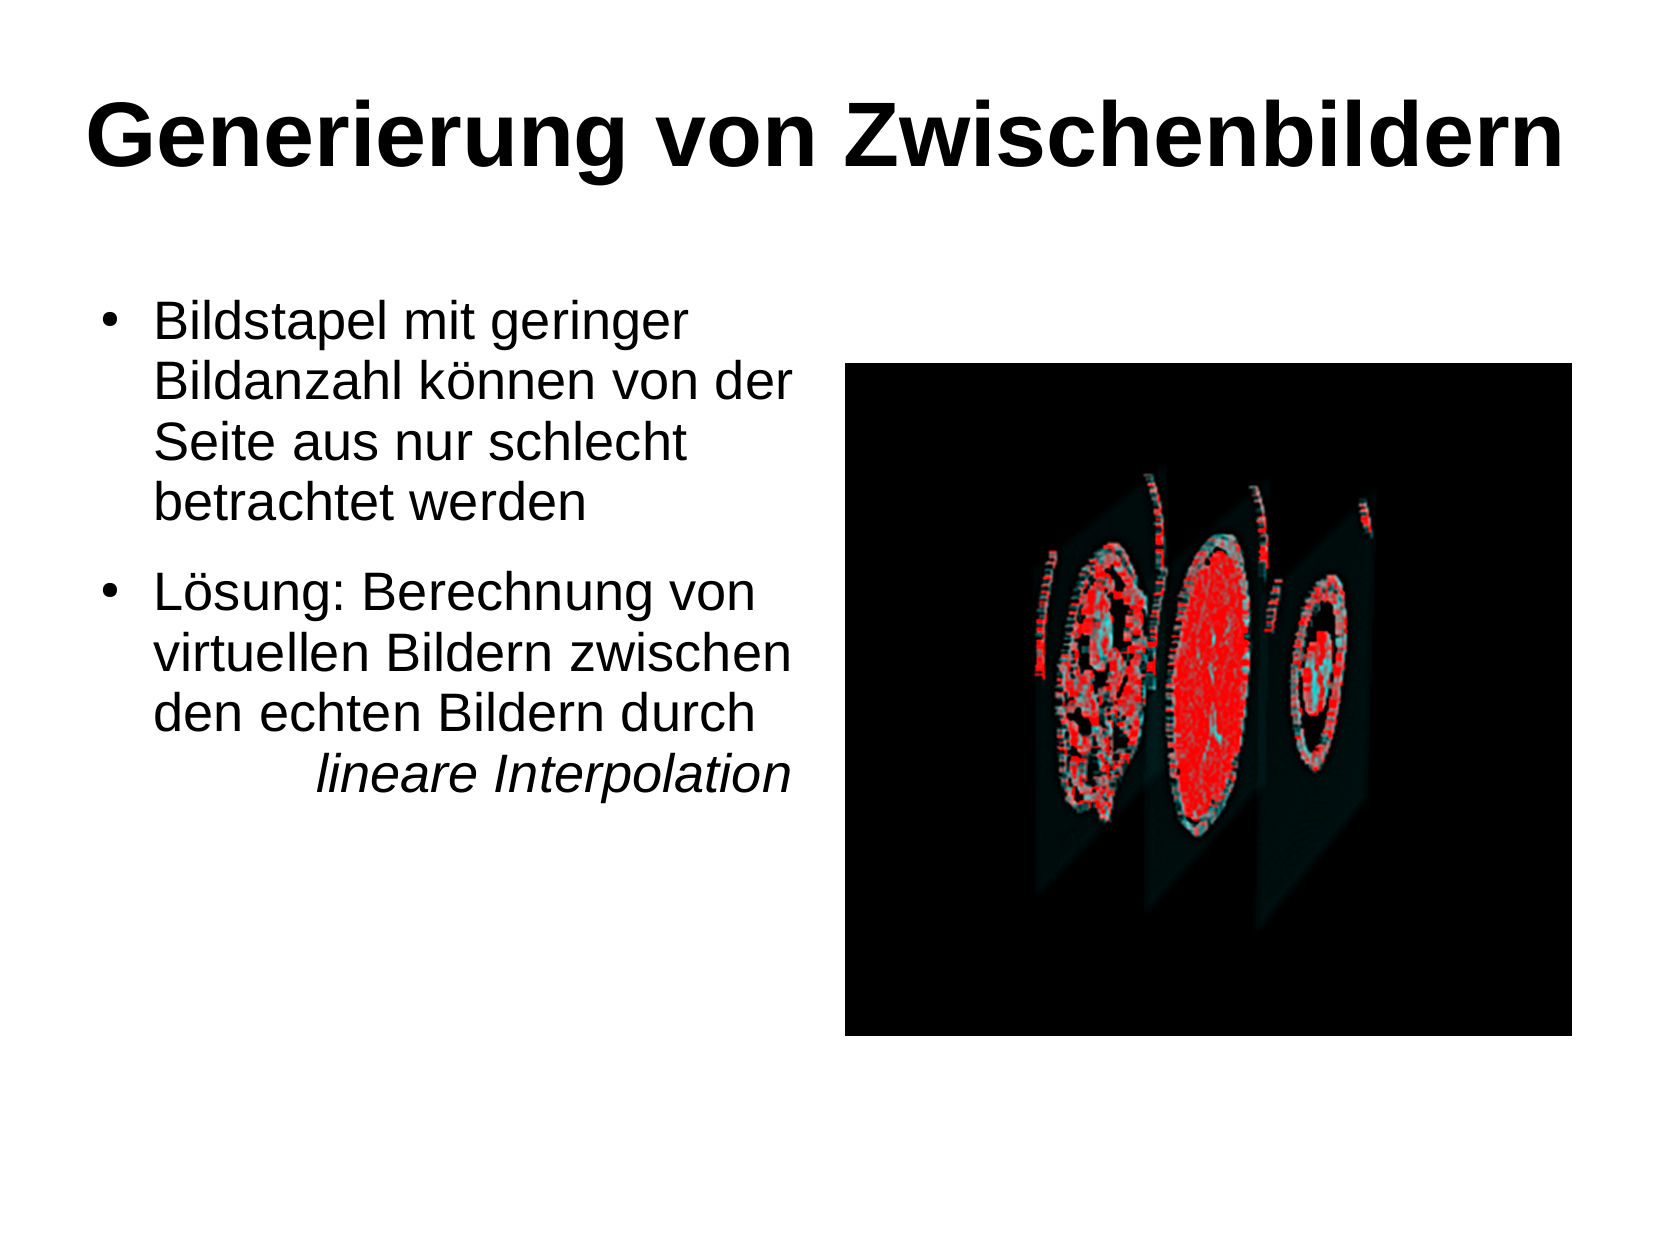

# Generierung von Zwischenbildern
Bildstapel mit geringer Bildanzahl können von der Seite aus nur schlecht betrachtet werden
Lösung: Berechnung von virtuellen Bildern zwischen den echten Bildern durch		 lineare Interpolation